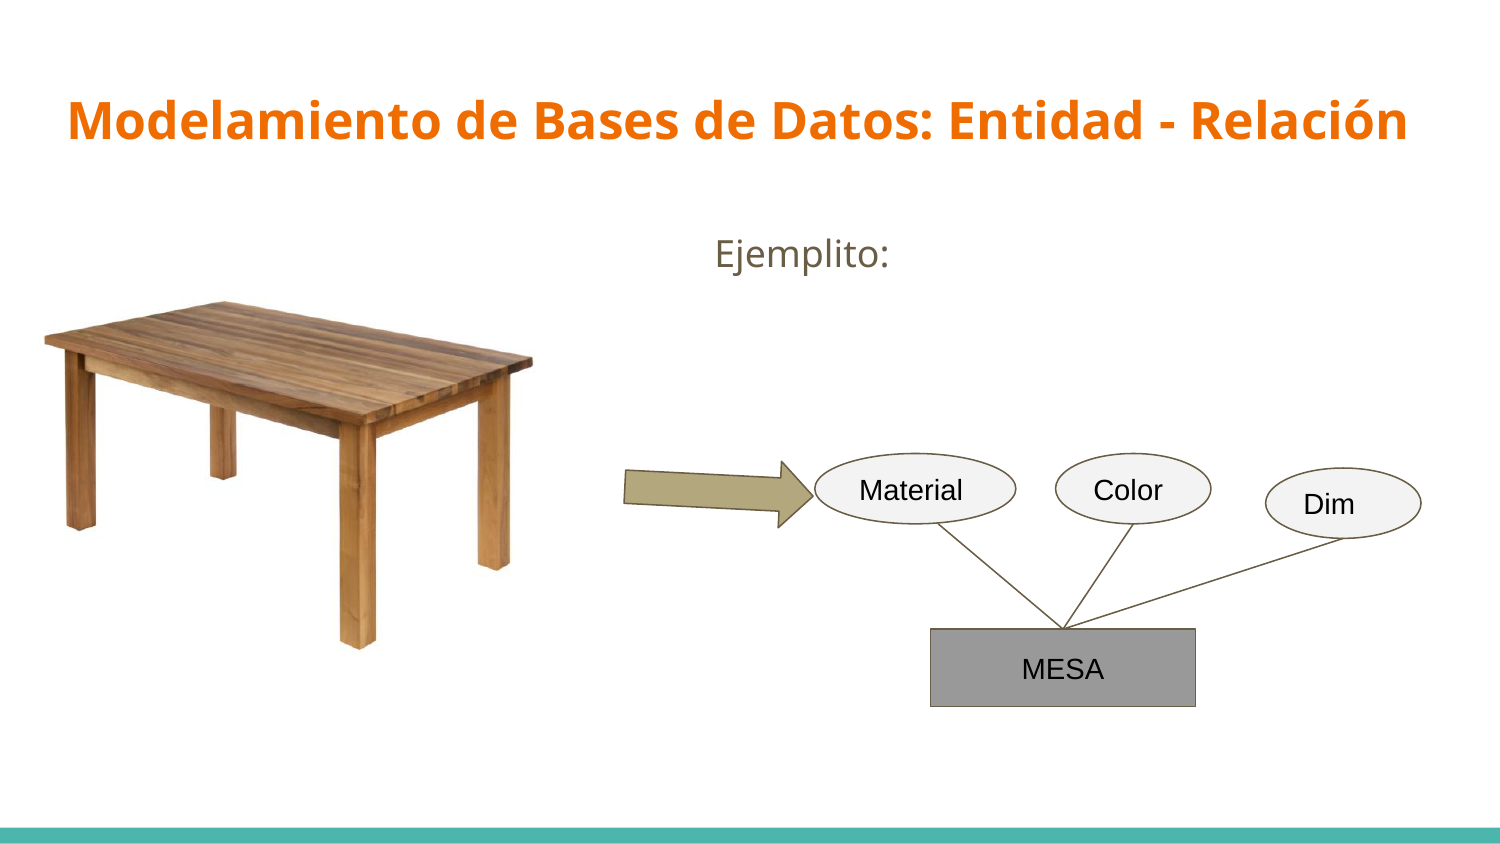

# Modelamiento de Bases de Datos: Entidad - Relación
Ejemplito:
Material
Color
Dim
MESA